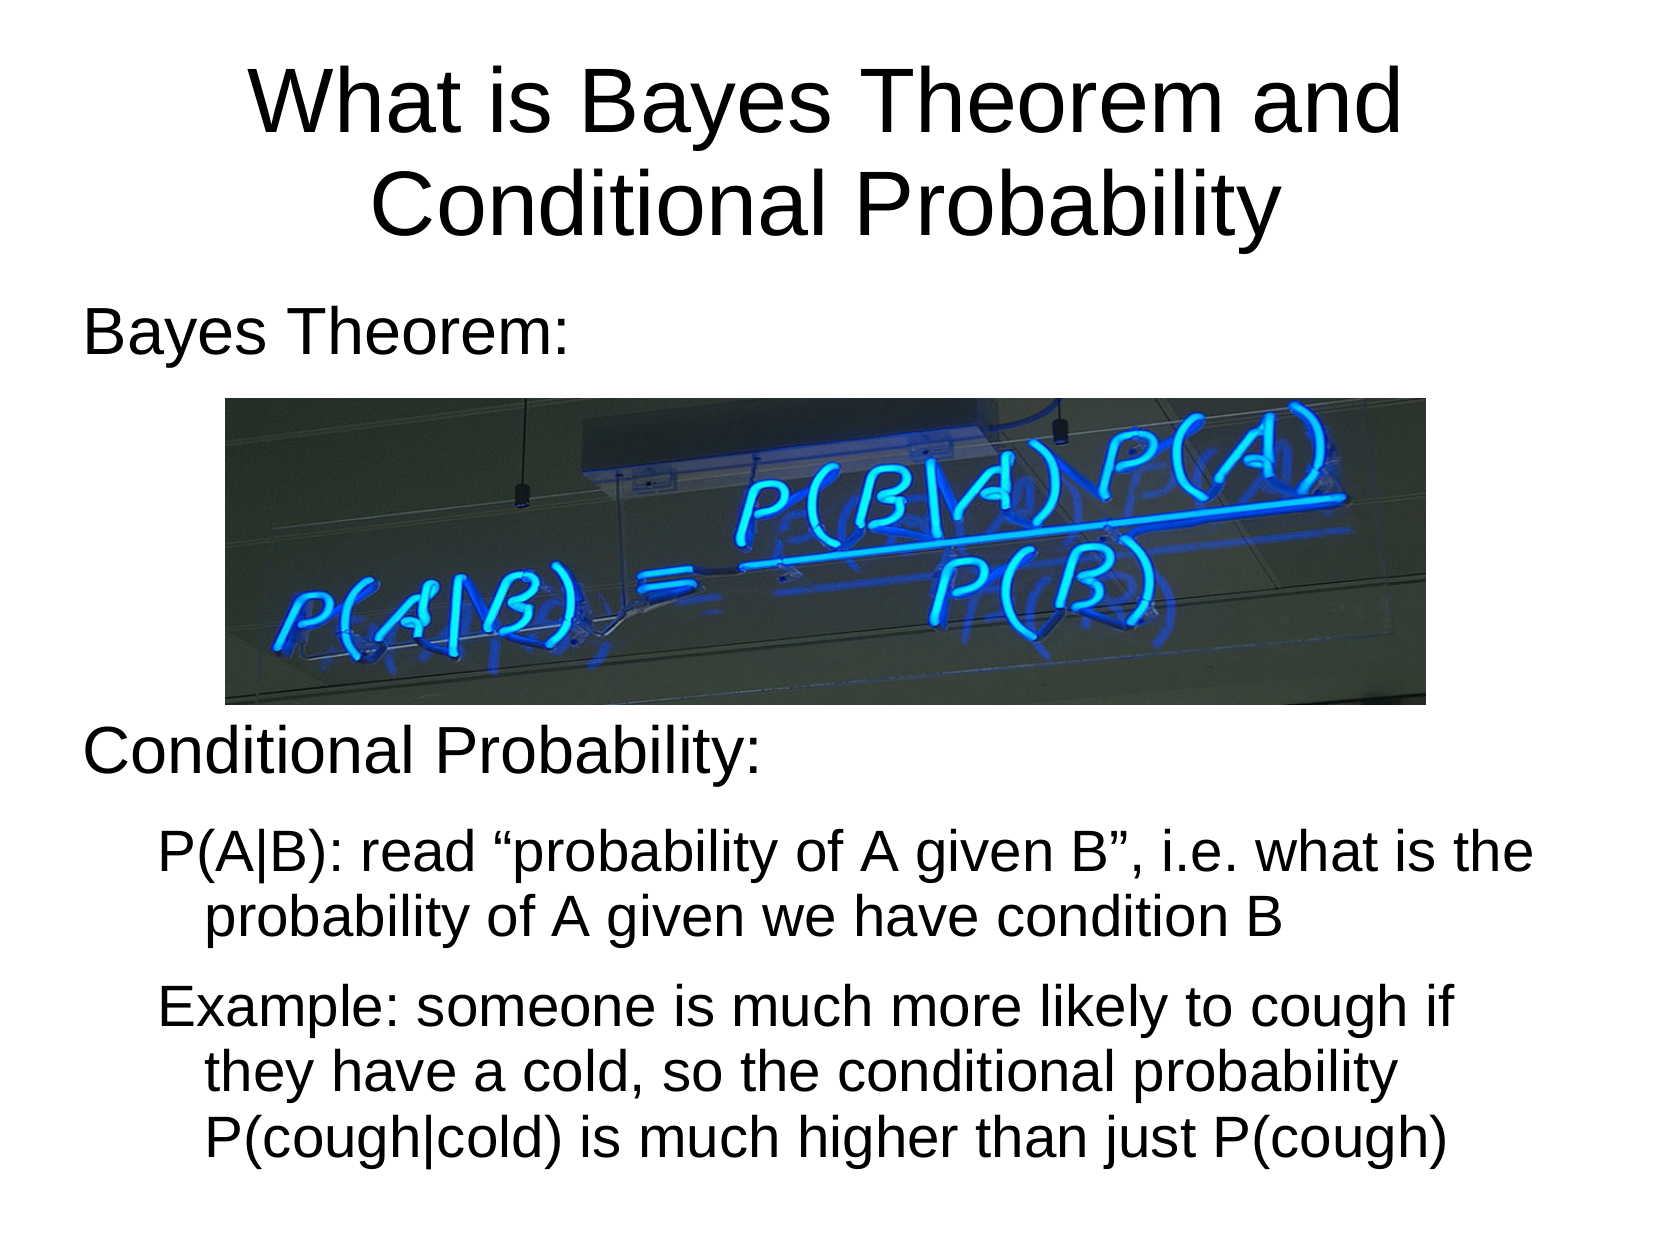

# What is Bayes Theorem and Conditional Probability
Bayes Theorem:
Conditional Probability:
P(A|B): read “probability of A given B”, i.e. what is the probability of A given we have condition B
Example: someone is much more likely to cough if they have a cold, so the conditional probability P(cough|cold) is much higher than just P(cough)